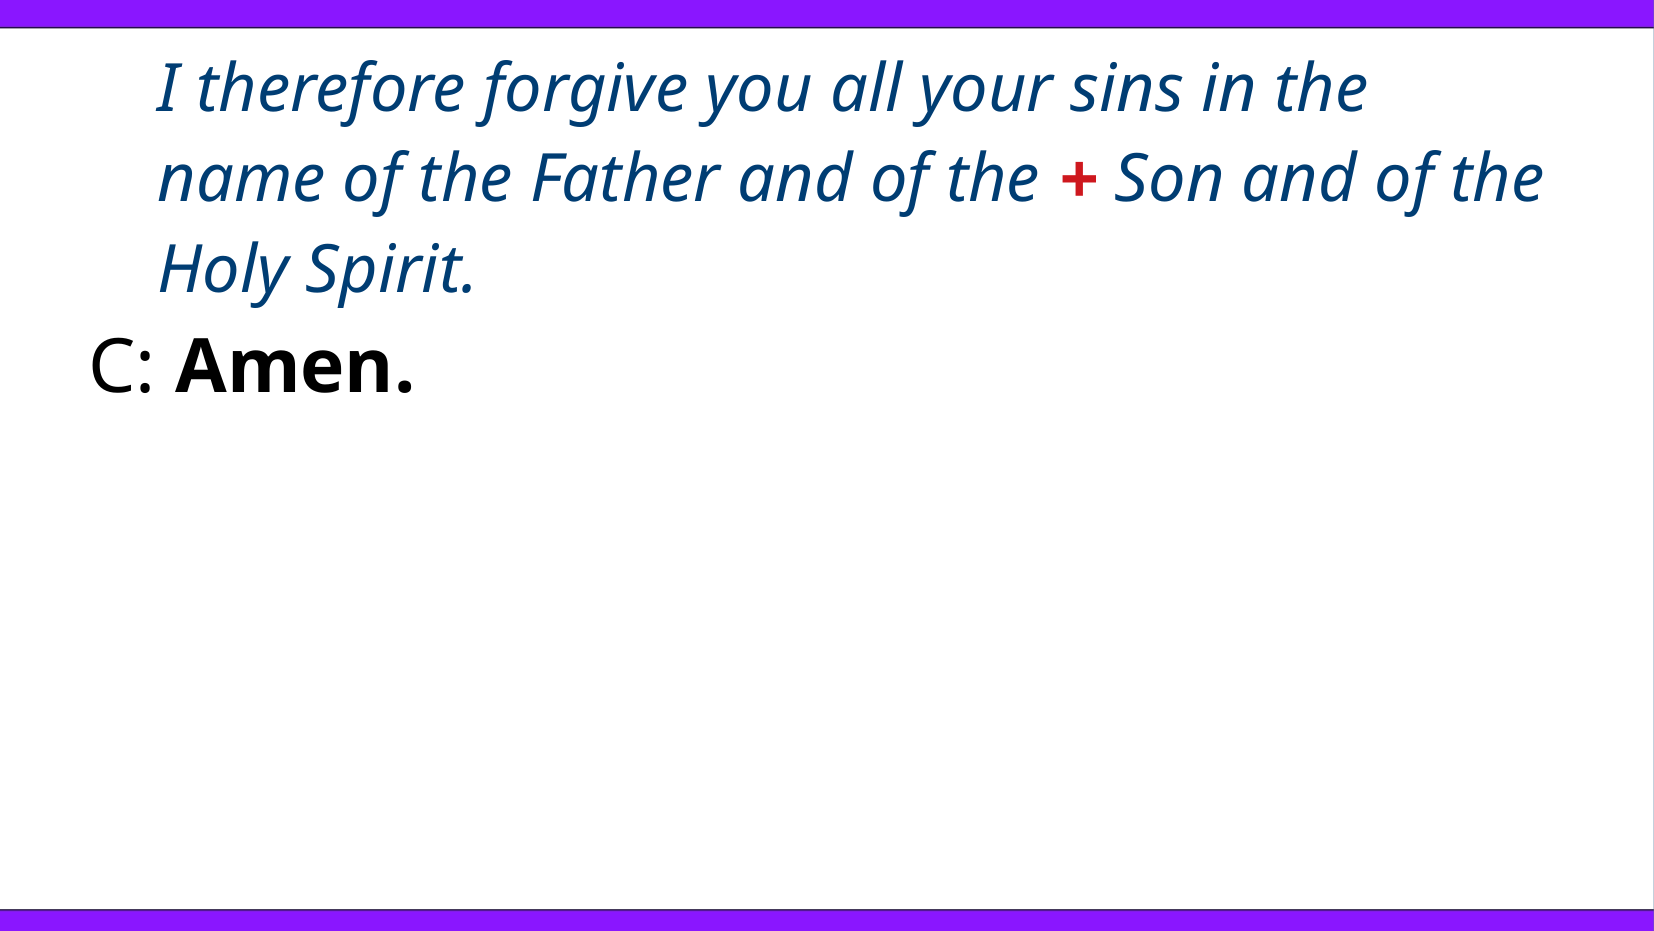

I therefore forgive you all your sins in the
 name of the Father and of the + Son and of the
 Holy Spirit.
C: Amen.